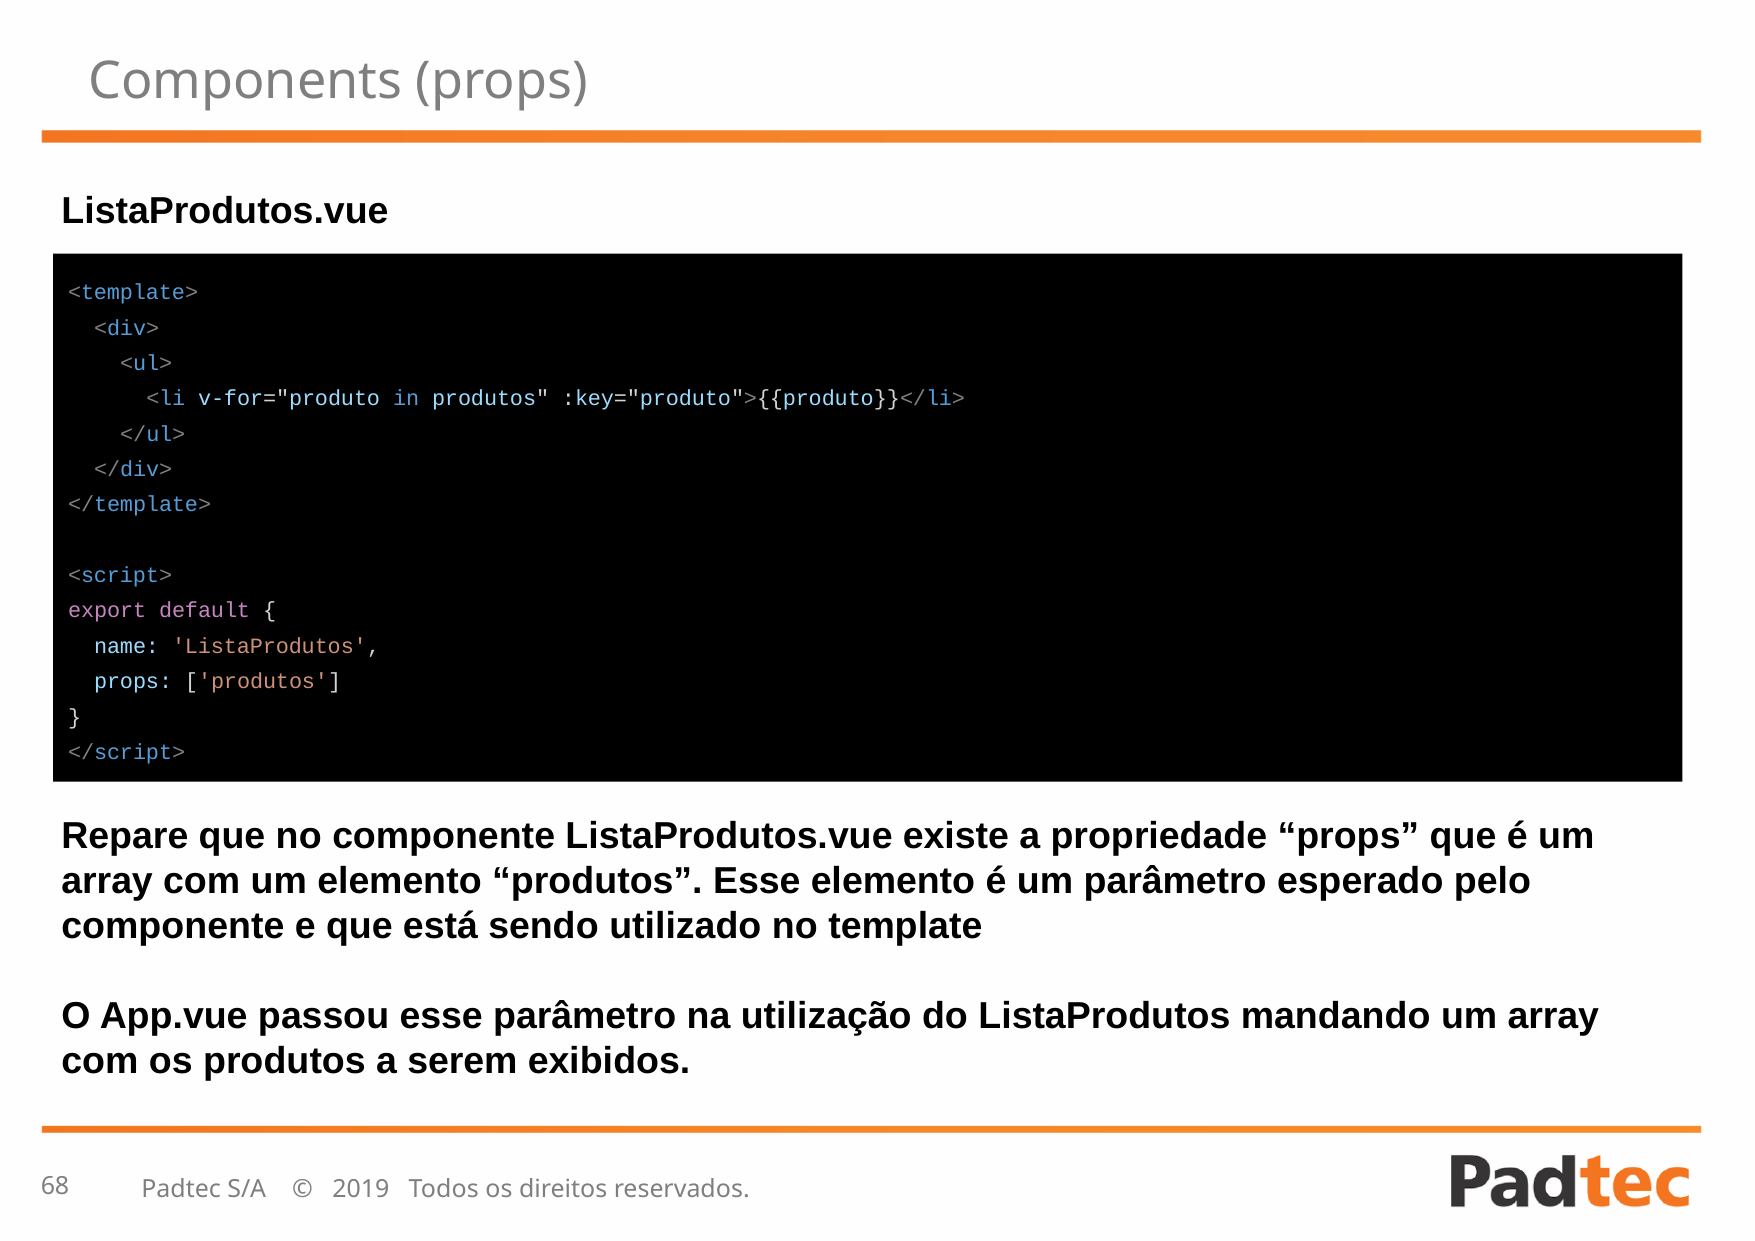

# Components (props)
ListaProdutos.vue
<template>
 <div>
 <ul>
 <li v-for="produto in produtos" :key="produto">{{produto}}</li>
 </ul>
 </div>
</template>
<script>
export default {
 name: 'ListaProdutos',
 props: ['produtos']
}
</script>
Repare que no componente ListaProdutos.vue existe a propriedade “props” que é um array com um elemento “produtos”. Esse elemento é um parâmetro esperado pelo componente e que está sendo utilizado no template
O App.vue passou esse parâmetro na utilização do ListaProdutos mandando um array com os produtos a serem exibidos.